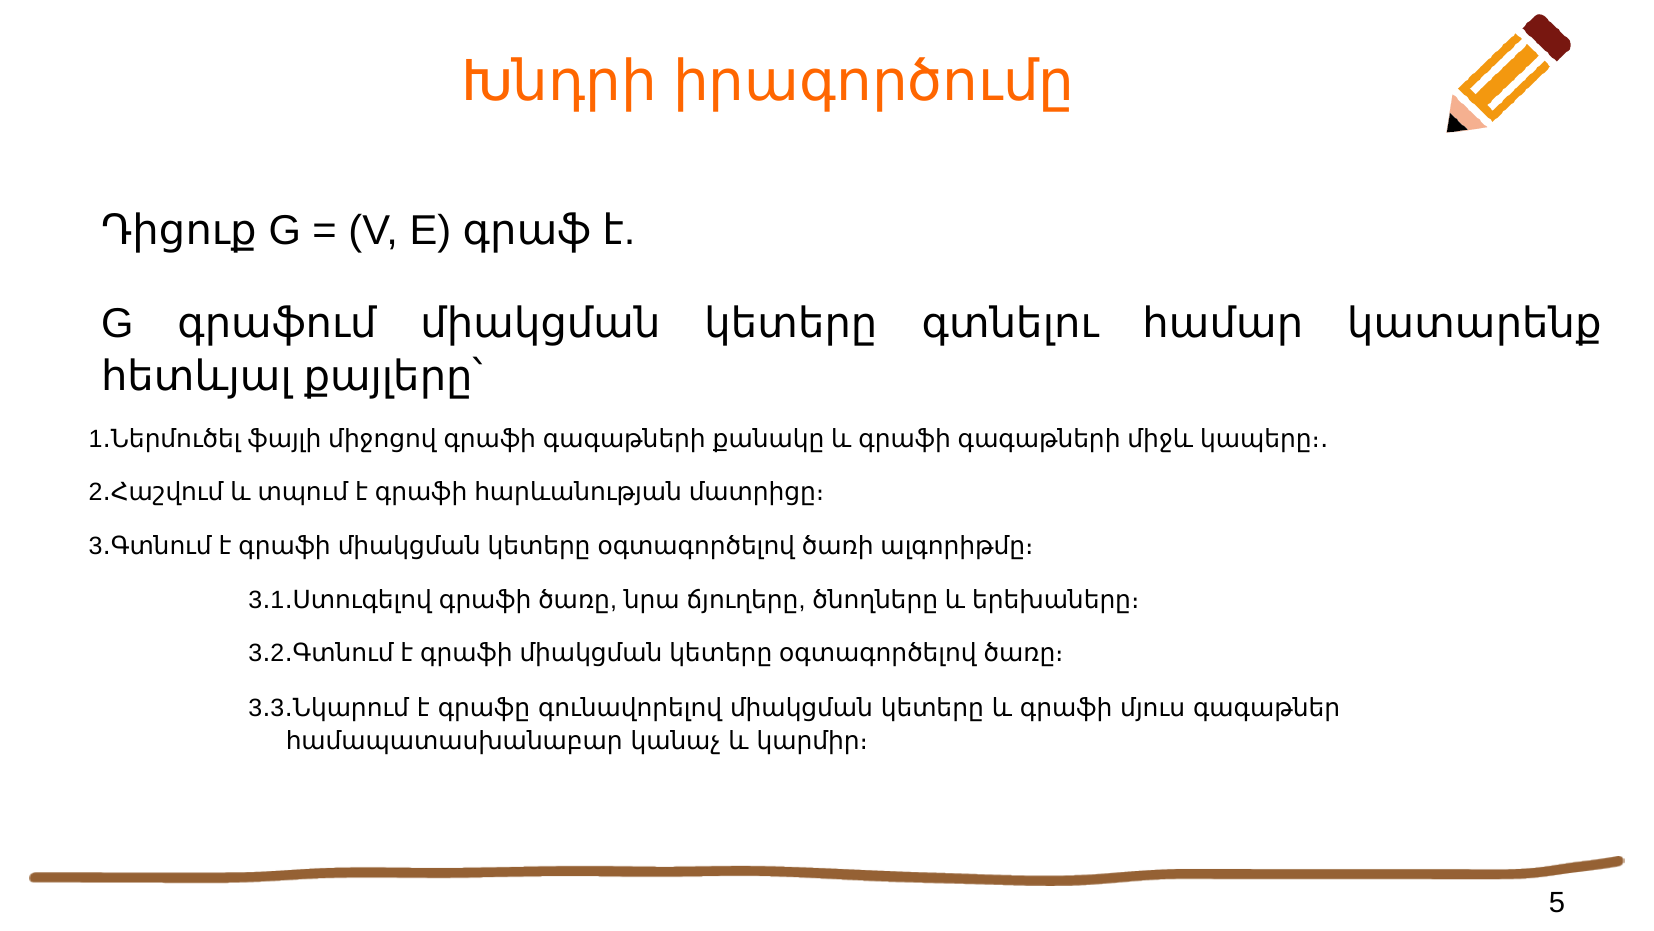

# Խնդրի իրագործումը
Դիցուք G = (V, E) գրաֆ է.
G գրաֆում միակցման կետերը գտնելու համար կատարենք հետևյալ քայլերը՝
1․Ներմուծել ֆայլի միջոցով գրաֆի գագաթների քանակը և գրաֆի գագաթների միջև կապերը։․
2․Հաշվում և տպում է գրաֆի հարևանության մատրիցը։
3․Գտնում է գրաֆի միակցման կետերը օգտագործելով ծառի ալգորիթմը։
3․1․Ստուգելով գրաֆի ծառը, նրա ճյուղերը, ծնողները և երեխաները։
3․2․Գտնում է գրաֆի միակցման կետերը օգտագործելով ծառը։
3․3․Նկարում է գրաֆը գունավորելով միակցման կետերը և գրաֆի մյուս գագաթներ համապատասխանաբար կանաչ և կարմիր։
5